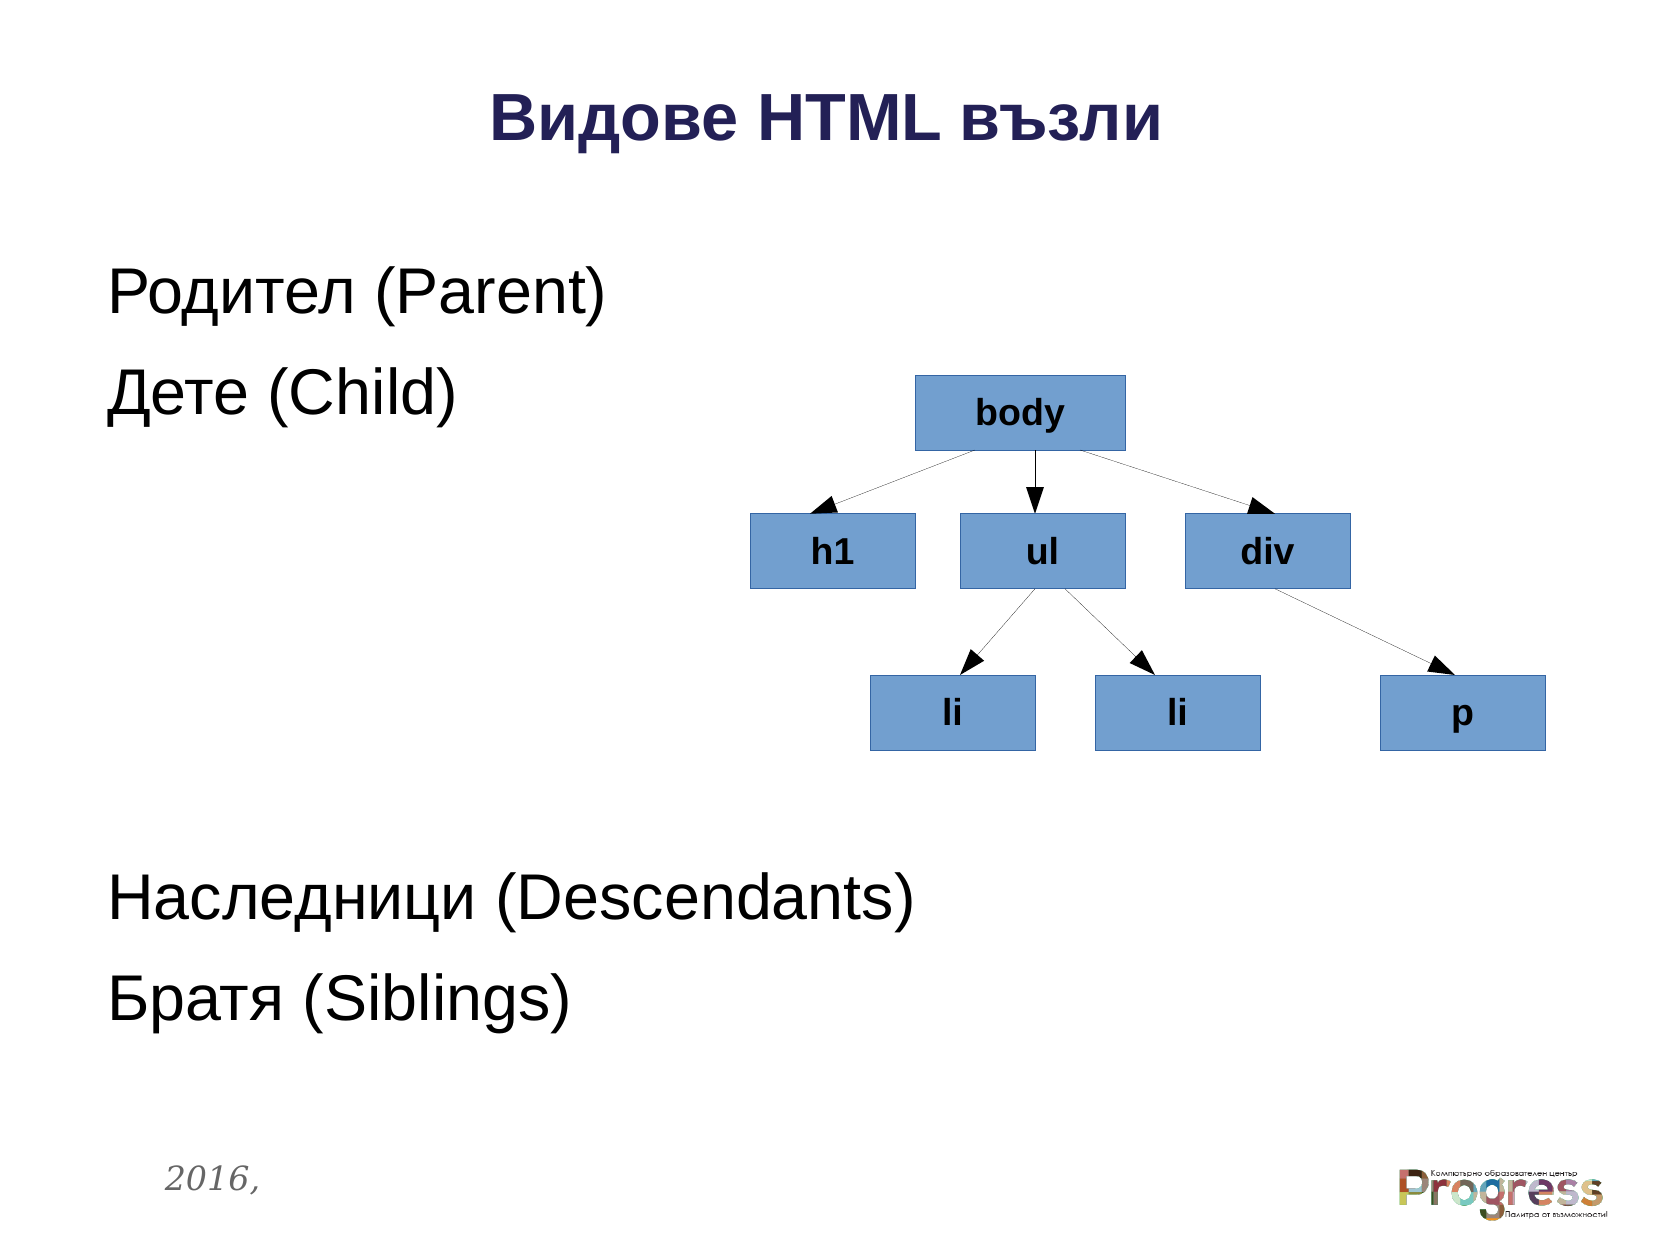

Видове HTML възли
Родител (Parent)
Дете (Child)
Наследници (Descendants)
Братя (Siblings)
body
h1
h4
ul
div
li
li
p
2016,
# Видове HTML възли